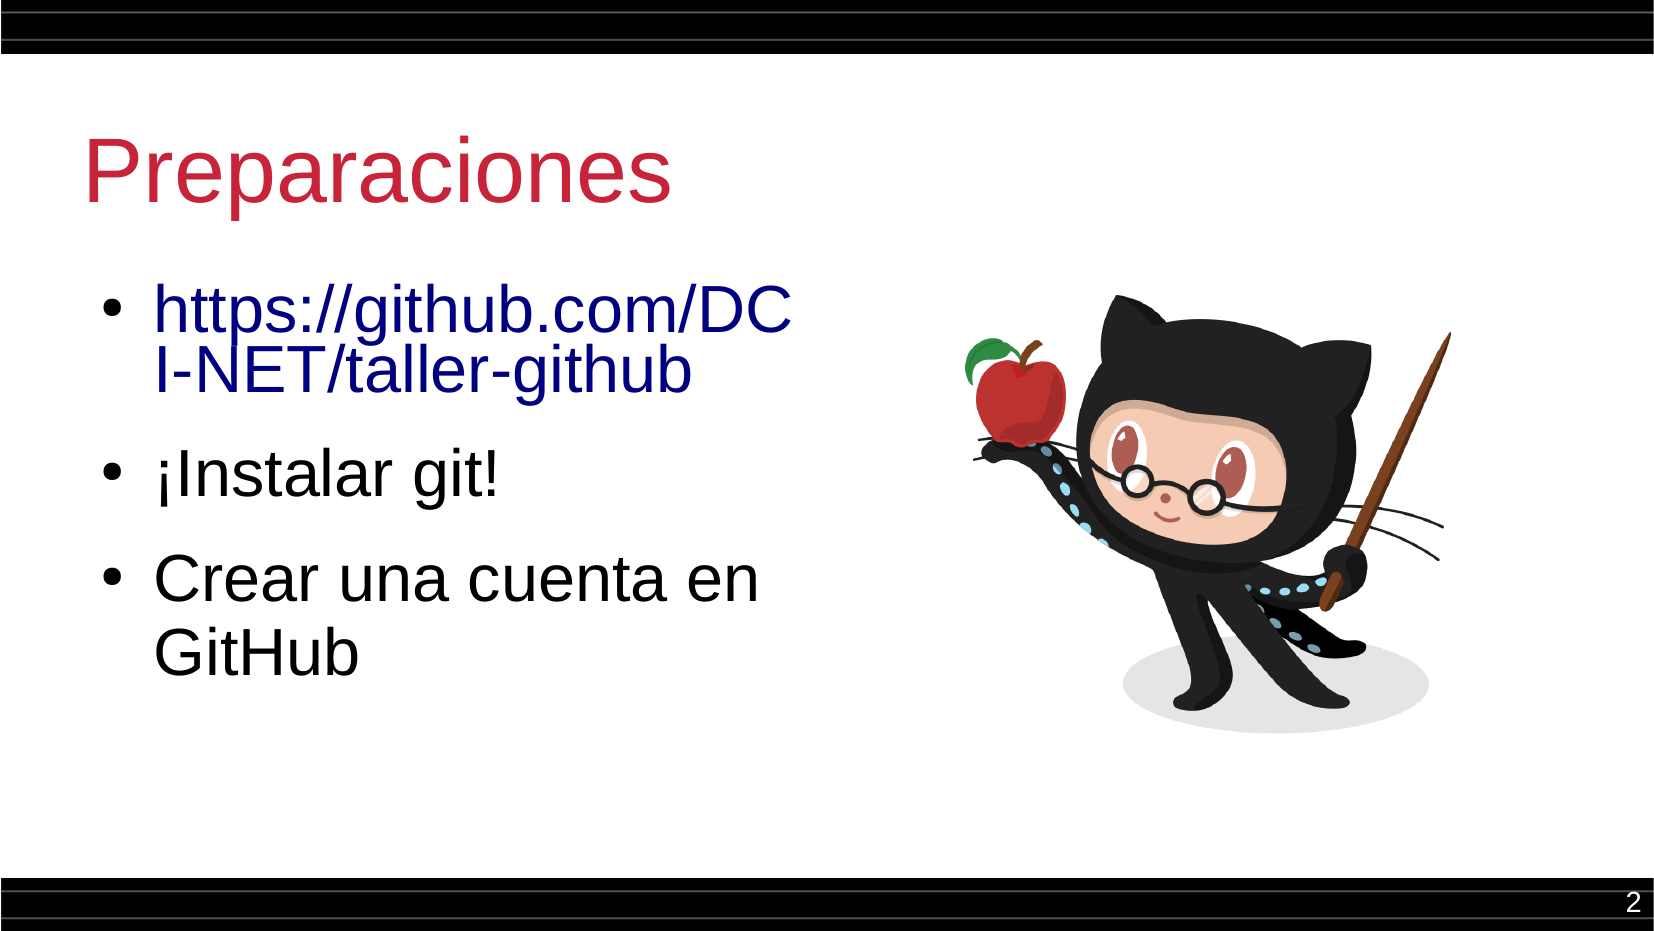

# Preparaciones
https://github.com/DCI-NET/taller-github
¡Instalar git!
Crear una cuenta en GitHub